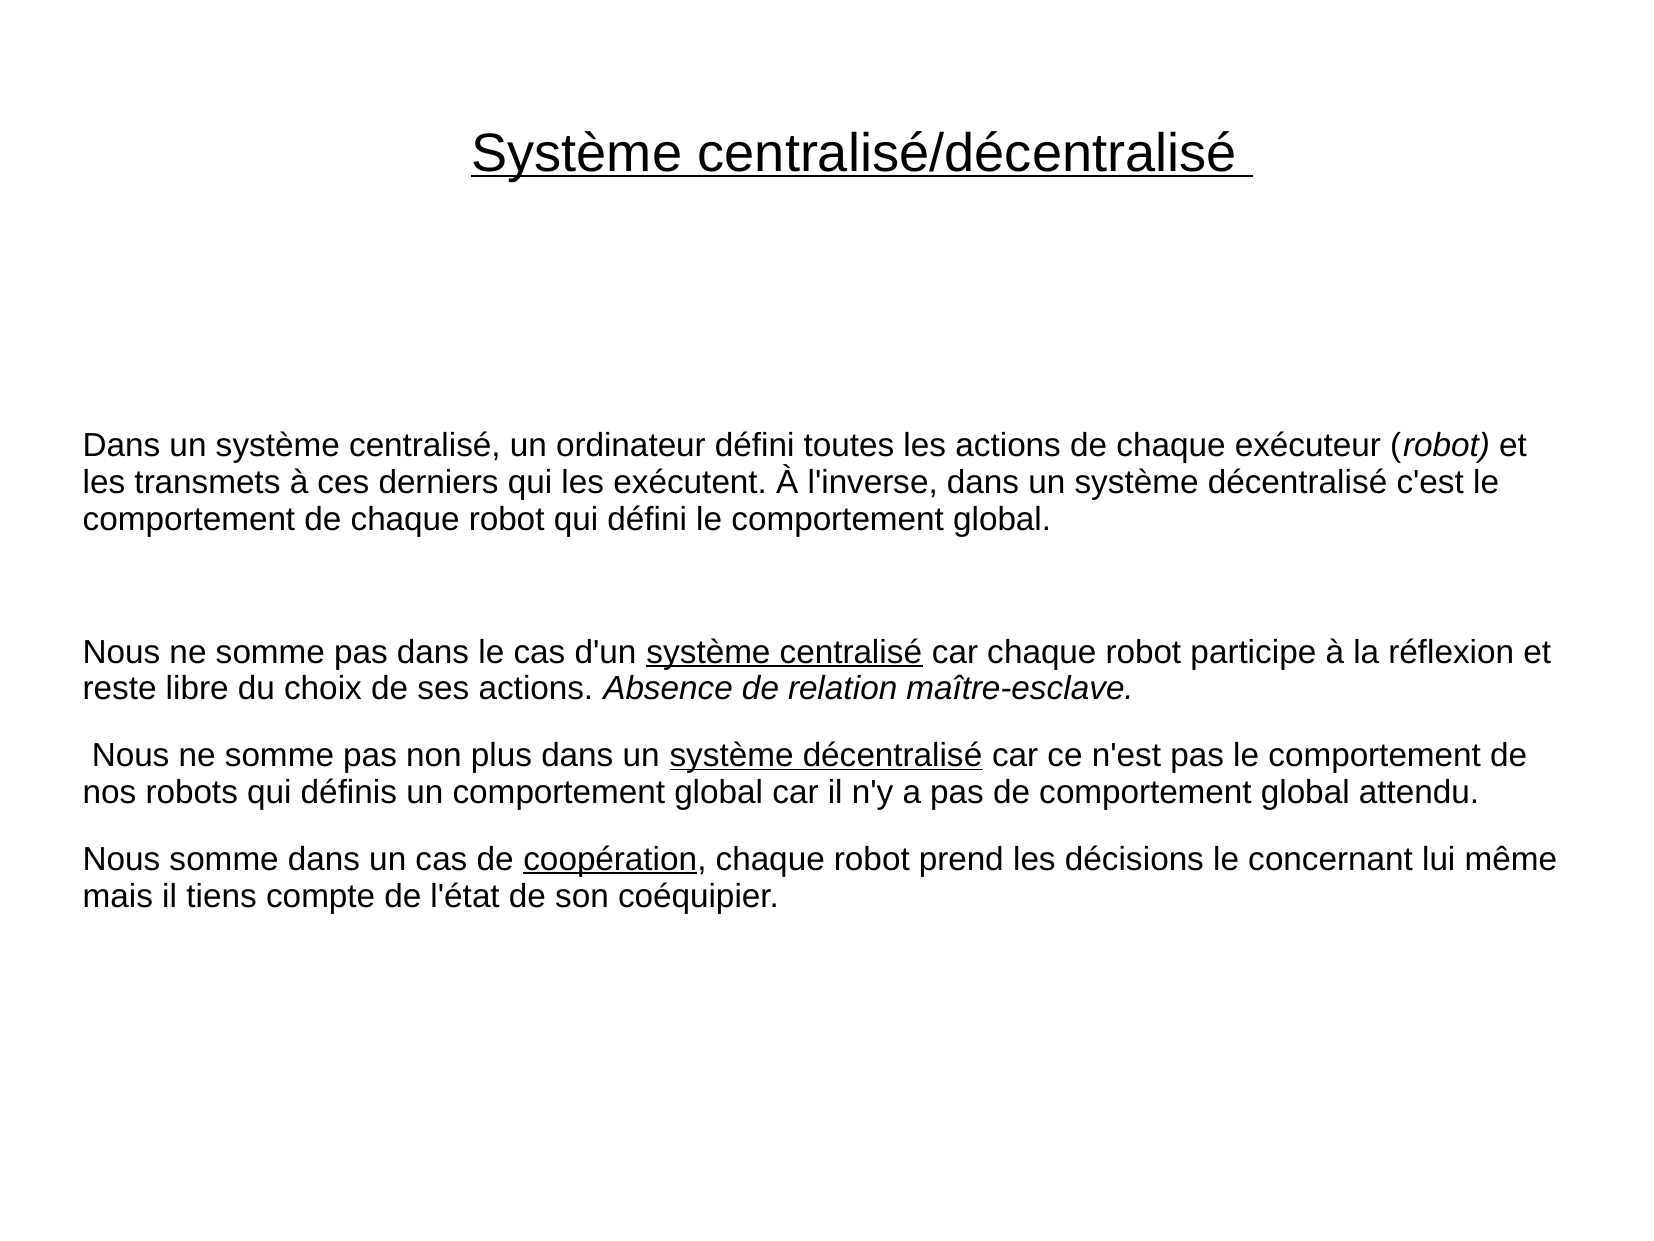

# Système centralisé/décentralisé
Dans un système centralisé, un ordinateur défini toutes les actions de chaque exécuteur (robot) et les transmets à ces derniers qui les exécutent. À l'inverse, dans un système décentralisé c'est le comportement de chaque robot qui défini le comportement global.
Nous ne somme pas dans le cas d'un système centralisé car chaque robot participe à la réflexion et reste libre du choix de ses actions. Absence de relation maître-esclave.
 Nous ne somme pas non plus dans un système décentralisé car ce n'est pas le comportement de nos robots qui définis un comportement global car il n'y a pas de comportement global attendu.
Nous somme dans un cas de coopération, chaque robot prend les décisions le concernant lui même mais il tiens compte de l'état de son coéquipier.